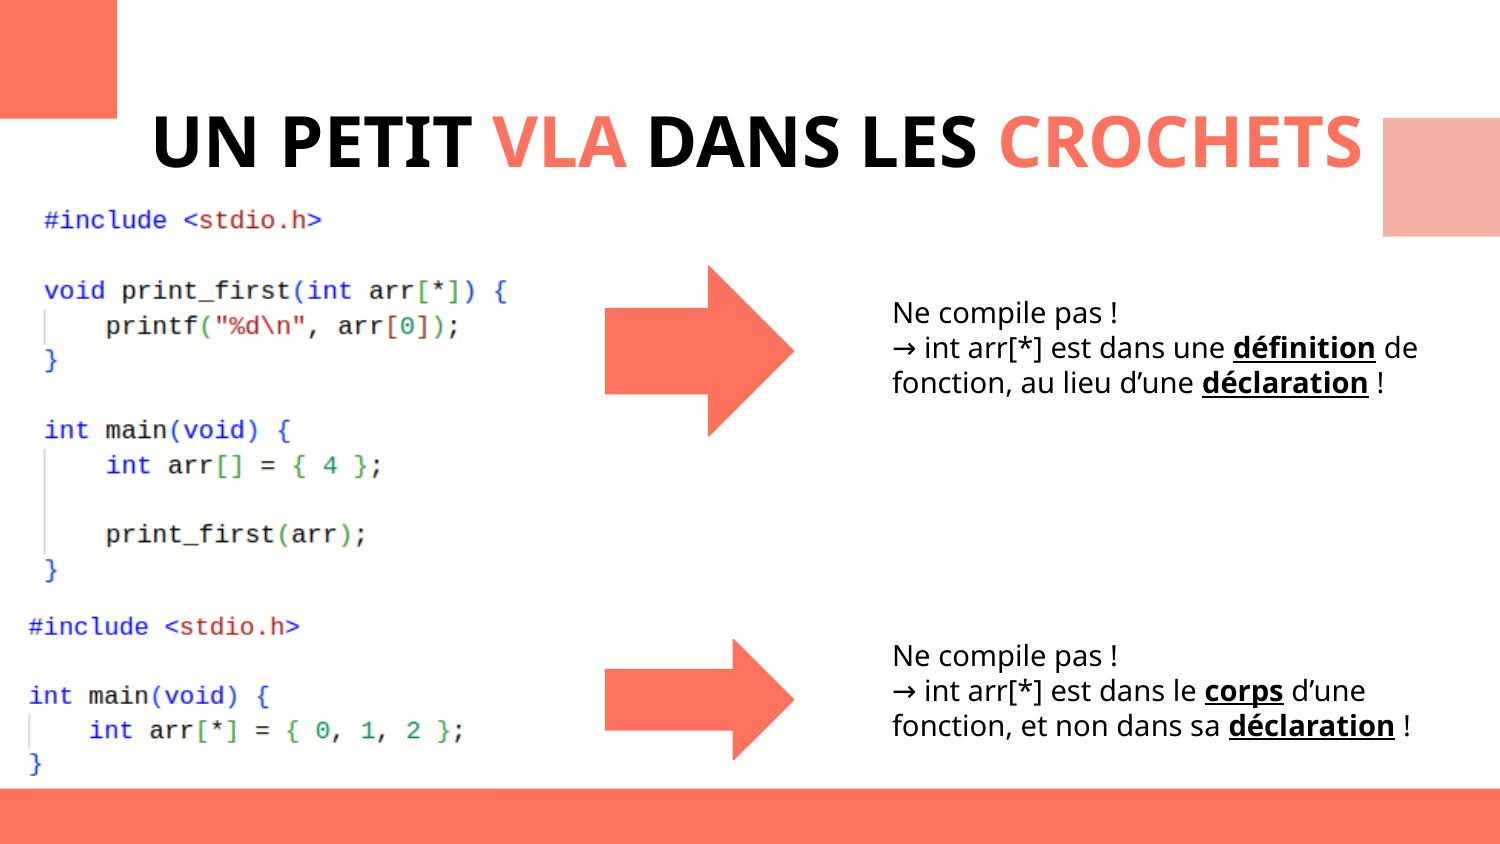

# UN PETIT VLA DANS LES CROCHETS
Ne compile pas !
→ int arr[*] est dans une définition de fonction, au lieu d’une déclaration !
Ne compile pas !
→ int arr[*] est dans le corps d’une fonction, et non dans sa déclaration !